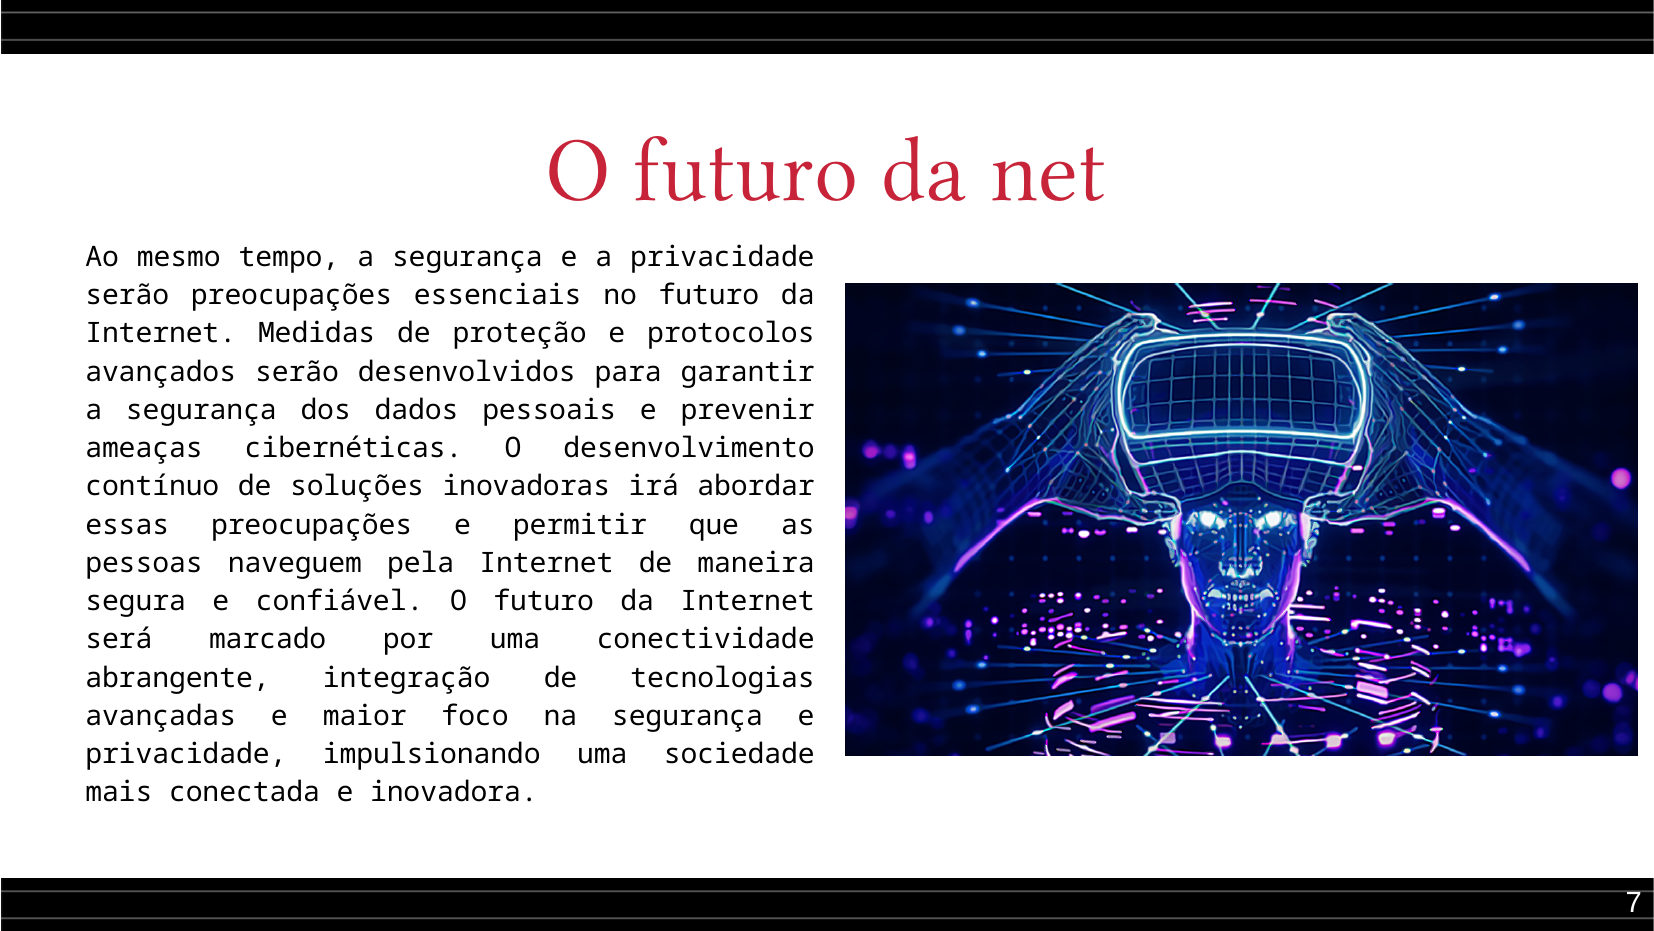

# O futuro da net
Ao mesmo tempo, a segurança e a privacidade serão preocupações essenciais no futuro da Internet. Medidas de proteção e protocolos avançados serão desenvolvidos para garantir a segurança dos dados pessoais e prevenir ameaças cibernéticas. O desenvolvimento contínuo de soluções inovadoras irá abordar essas preocupações e permitir que as pessoas naveguem pela Internet de maneira segura e confiável. O futuro da Internet será marcado por uma conectividade abrangente, integração de tecnologias avançadas e maior foco na segurança e privacidade, impulsionando uma sociedade mais conectada e inovadora.